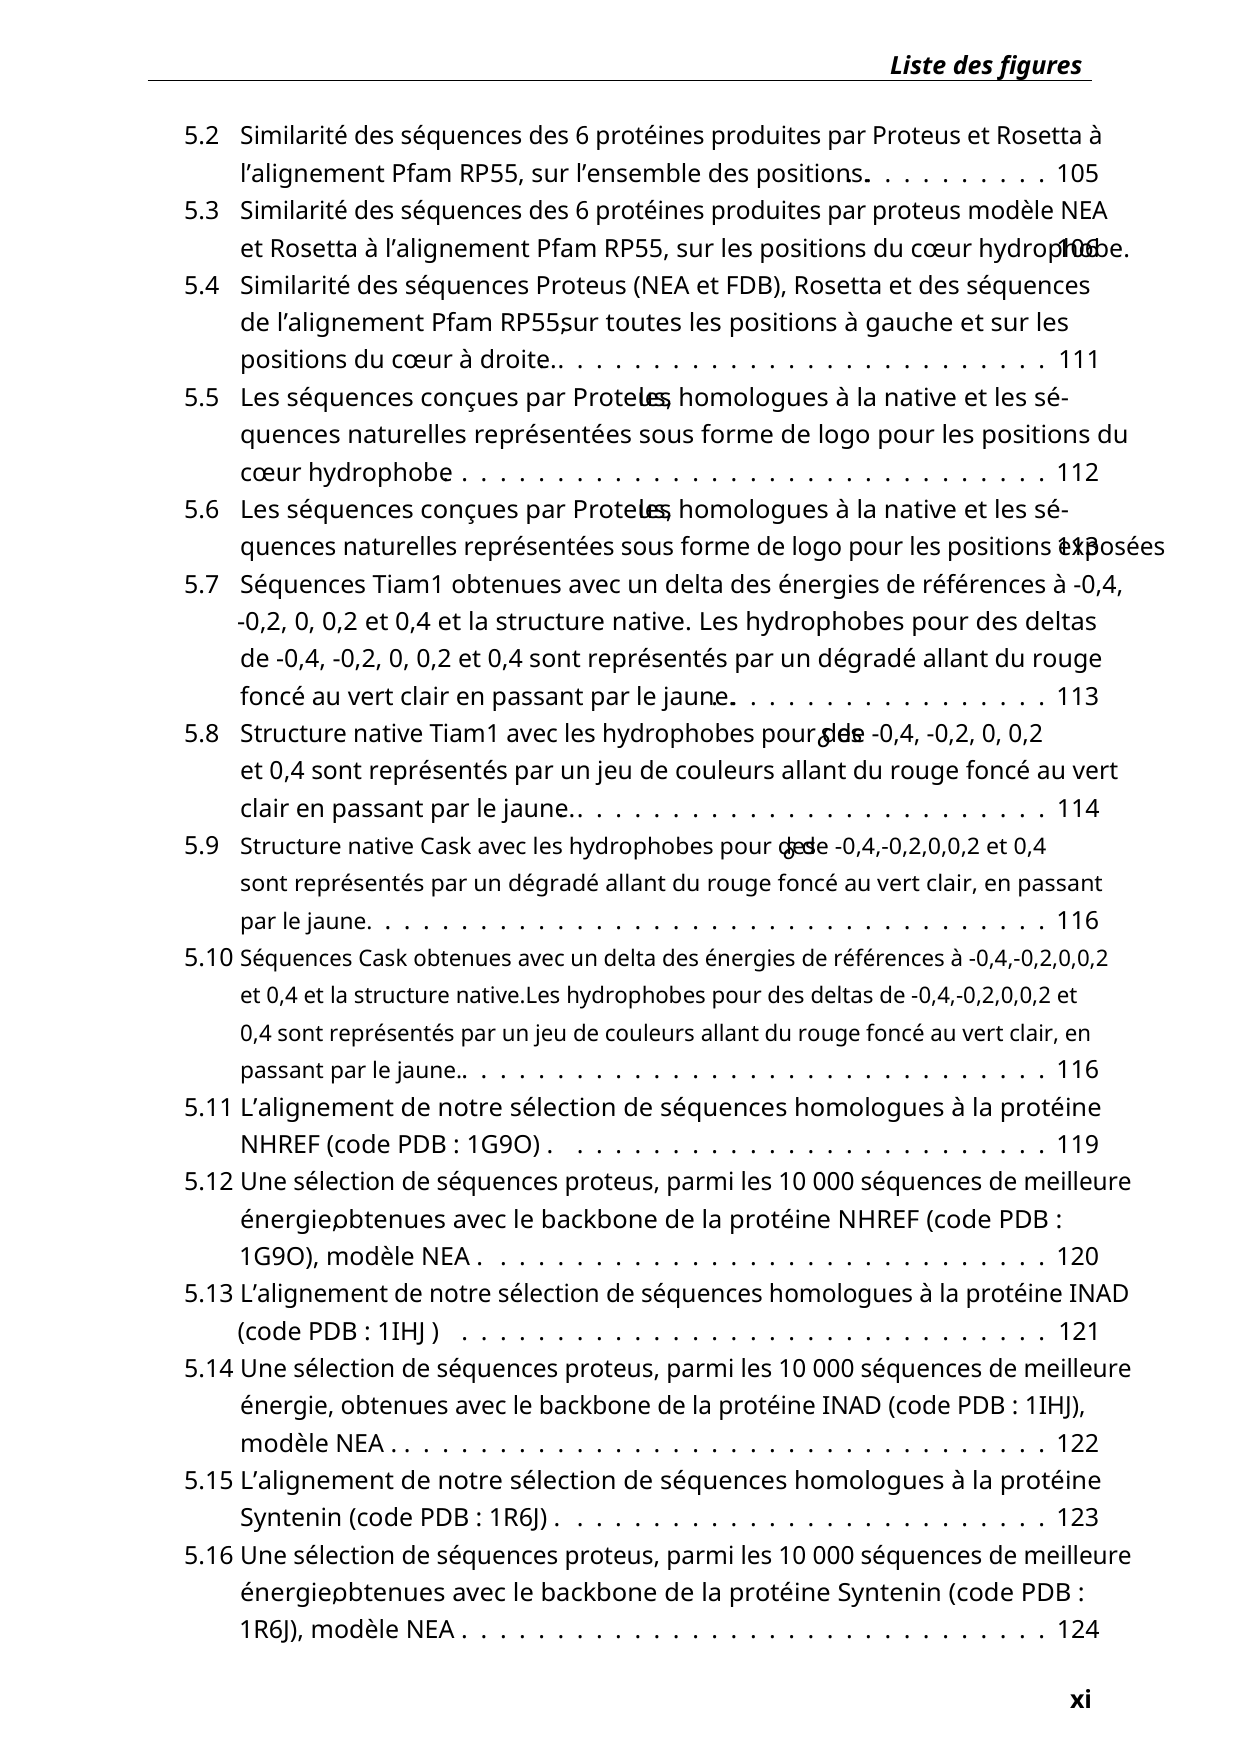

Liste des figures
5.2
Similarité des séquences des 6 protéines produites par Proteus et Rosetta à
l’alignement Pfam RP55, sur l’ensemble des positions.
.
.
.
.
.
.
.
.
.
.
.
.
105
5.3
Similarité des séquences des 6 protéines produites par proteus modèle NEA
et Rosetta à l’alignement Pfam RP55, sur les positions du cœur hydrophobe.
106
5.4
Similarité des séquences Proteus (NEA et FDB), Rosetta et des séquences
de l’alignement Pfam RP55,
sur toutes les positions à gauche et sur les
positions du cœur à droite.
.
.
.
.
.
.
.
.
.
.
.
.
.
.
.
.
.
.
.
.
.
.
.
.
.
.
.
111
5.5
Les séquences conçues par Proteus,
les homologues à la native et les sé-
quences naturelles représentées sous forme de logo pour les positions du
cœur hydrophobe
.
.
.
.
.
.
.
.
.
.
.
.
.
.
.
.
.
.
.
.
.
.
.
.
.
.
.
.
.
.
.
.
112
5.6
Les séquences conçues par Proteus,
les homologues à la native et les sé-
quences naturelles représentées sous forme de logo pour les positions exposées
113
5.7
Séquences Tiam1 obtenues avec un delta des énergies de références à -0,4,
-0,2, 0, 0,2 et 0,4 et la structure native. Les hydrophobes pour des deltas
de -0,4, -0,2, 0, 0,2 et 0,4 sont représentés par un dégradé allant du rouge
foncé au vert clair en passant par le jaune.
.
.
.
.
.
.
.
.
.
.
.
.
.
.
.
.
.
.
113
5.8
Structure native Tiam1 avec les hydrophobes pour des
de -0,4, -0,2, 0, 0,2
δ
et 0,4 sont représentés par un jeu de couleurs allant du rouge foncé au vert
clair en passant par le jaune.
.
.
.
.
.
.
.
.
.
.
.
.
.
.
.
.
.
.
.
.
.
.
.
.
.
.
114
5.9
Structure native Cask avec les hydrophobes pour des
de -0,4,-0,2,0,0,2 et 0,4
δ
sont représentés par un dégradé allant du rouge foncé au vert clair, en passant
.
.
.
.
.
.
.
.
.
.
.
.
.
.
.
.
.
.
.
.
.
.
.
.
.
.
.
.
.
.
.
.
.
.
.
116
par le jaune.
5.10
Séquences Cask obtenues avec un delta des énergies de références à -0,4,-0,2,0,0,2
et 0,4 et la structure native.Les hydrophobes pour des deltas de -0,4,-0,2,0,0,2 et
0,4 sont représentés par un jeu de couleurs allant du rouge foncé au vert clair, en
.
.
.
.
.
.
.
.
.
.
.
.
.
.
.
.
.
.
.
.
.
.
.
.
.
.
.
.
.
.
.
116
passant par le jaune.
5.11
L’alignement de notre sélection de séquences homologues à la protéine
NHREF (code PDB : 1G9O) .
.
.
.
.
.
.
.
.
.
.
.
.
.
.
.
.
.
.
.
.
.
.
.
.
.
119
5.12
Une sélection de séquences proteus, parmi les 10 000 séquences de meilleure
énergie,
obtenues avec le backbone de la protéine NHREF (code PDB :
1G9O), modèle NEA .
.
.
.
.
.
.
.
.
.
.
.
.
.
.
.
.
.
.
.
.
.
.
.
.
.
.
.
.
.
120
5.13
L’alignement de notre sélection de séquences homologues à la protéine INAD
(code PDB : 1IHJ )
.
.
.
.
.
.
.
.
.
.
.
.
.
.
.
.
.
.
.
.
.
.
.
.
.
.
.
.
.
.
.
121
5.14
Une sélection de séquences proteus, parmi les 10 000 séquences de meilleure
énergie, obtenues avec le backbone de la protéine INAD (code PDB : 1IHJ),
modèle NEA .
.
.
.
.
.
.
.
.
.
.
.
.
.
.
.
.
.
.
.
.
.
.
.
.
.
.
.
.
.
.
.
.
.
.
122
5.15
L’alignement de notre sélection de séquences homologues à la protéine
Syntenin (code PDB : 1R6J) .
.
.
.
.
.
.
.
.
.
.
.
.
.
.
.
.
.
.
.
.
.
.
.
.
.
123
5.16
Une sélection de séquences proteus, parmi les 10 000 séquences de meilleure
énergie,
obtenues avec le backbone de la protéine Syntenin (code PDB :
1R6J), modèle NEA .
.
.
.
.
.
.
.
.
.
.
.
.
.
.
.
.
.
.
.
.
.
.
.
.
.
.
.
.
.
.
124
xi